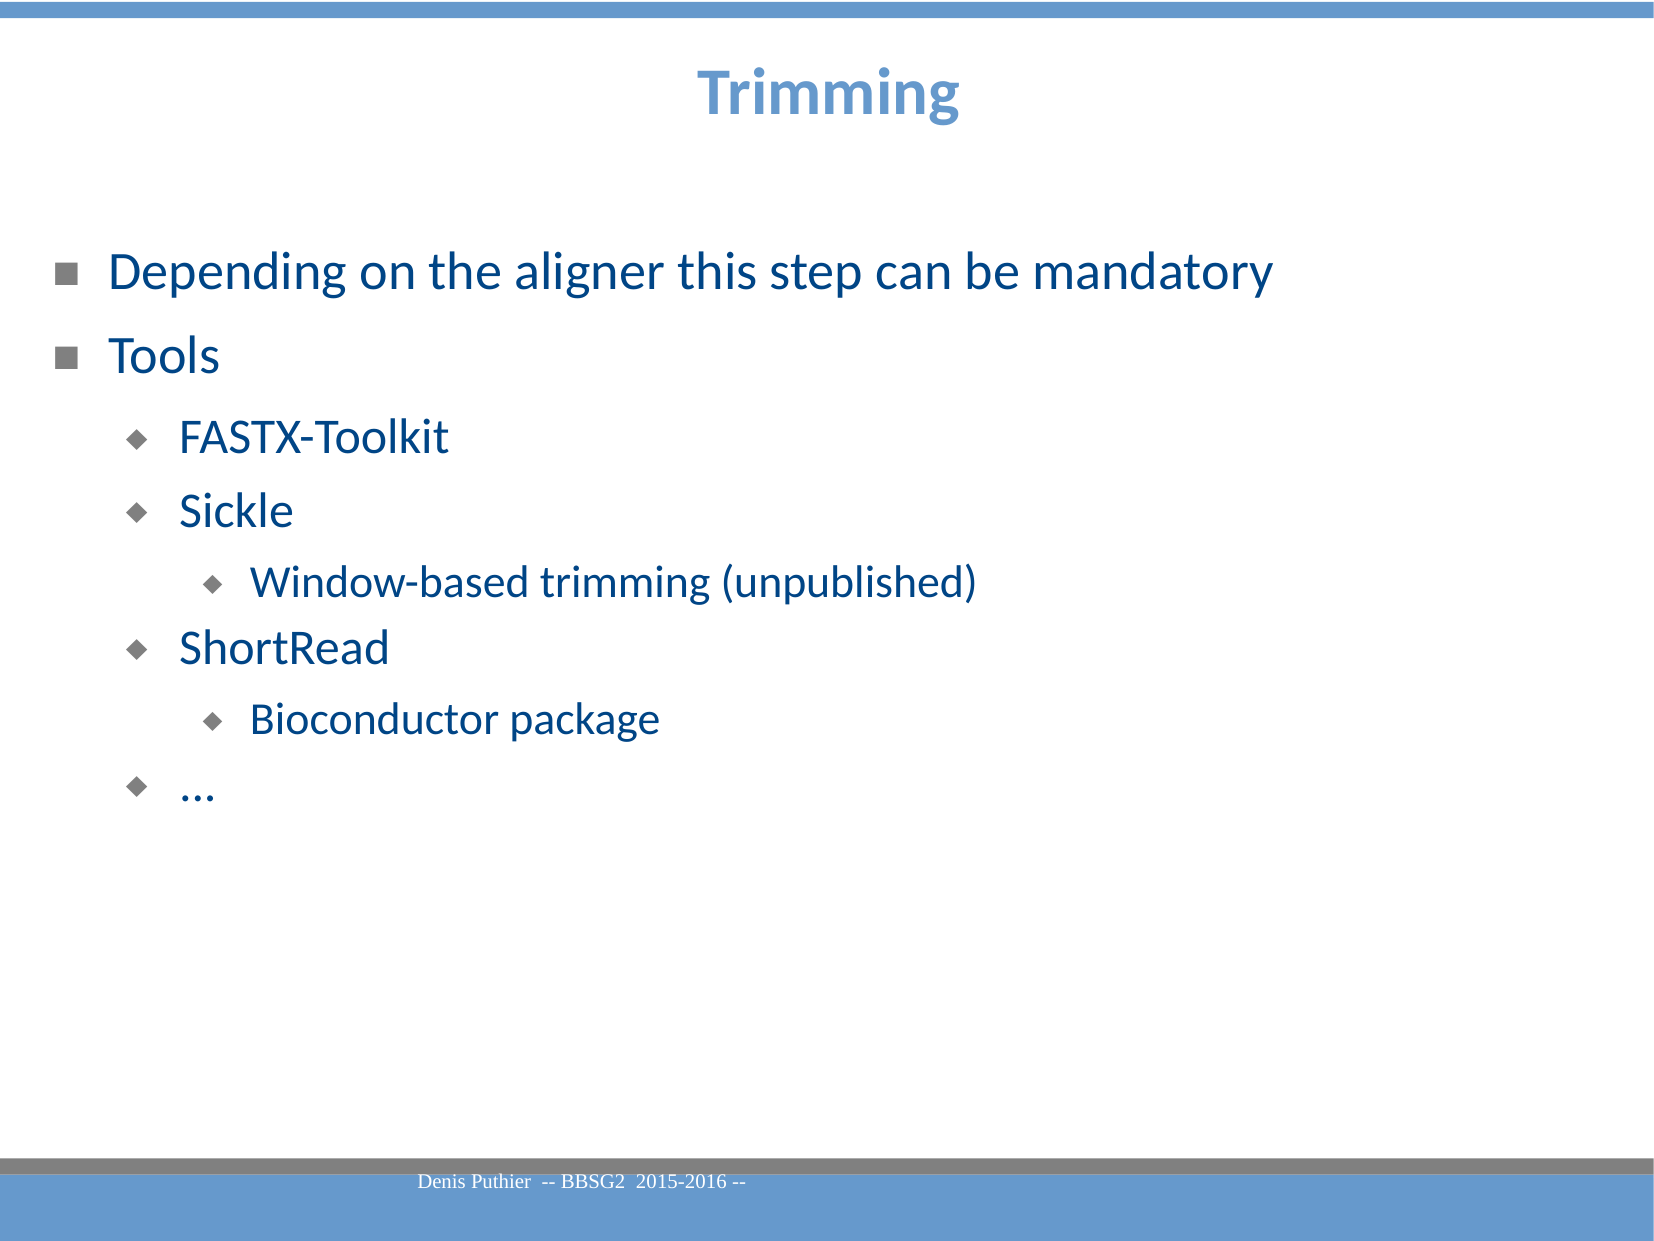

# Trimming
Depending on the aligner this step can be mandatory
Tools
FASTX-Toolkit
Sickle
Window-based trimming (unpublished)
ShortRead
Bioconductor package
...